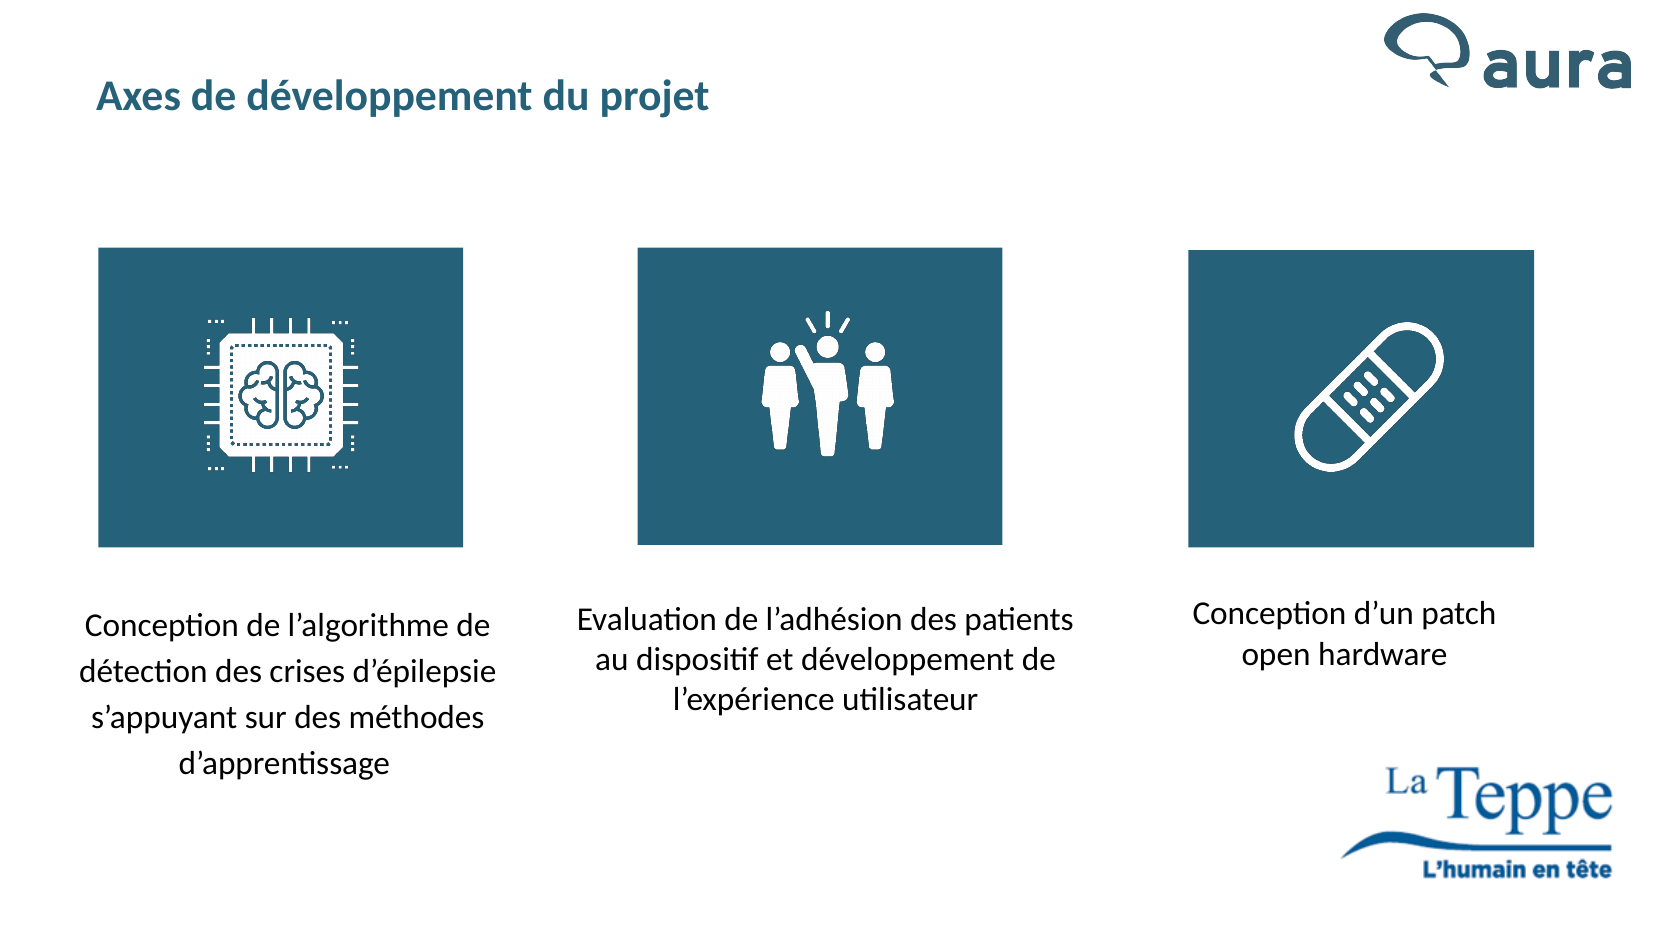

Axes de développement du projet
Conception d’un patch
open hardware
Conception de l’algorithme de détection des crises d’épilepsie s’appuyant sur des méthodes d’apprentissage
Evaluation de l’adhésion des patients au dispositif et développement de l’expérience utilisateur